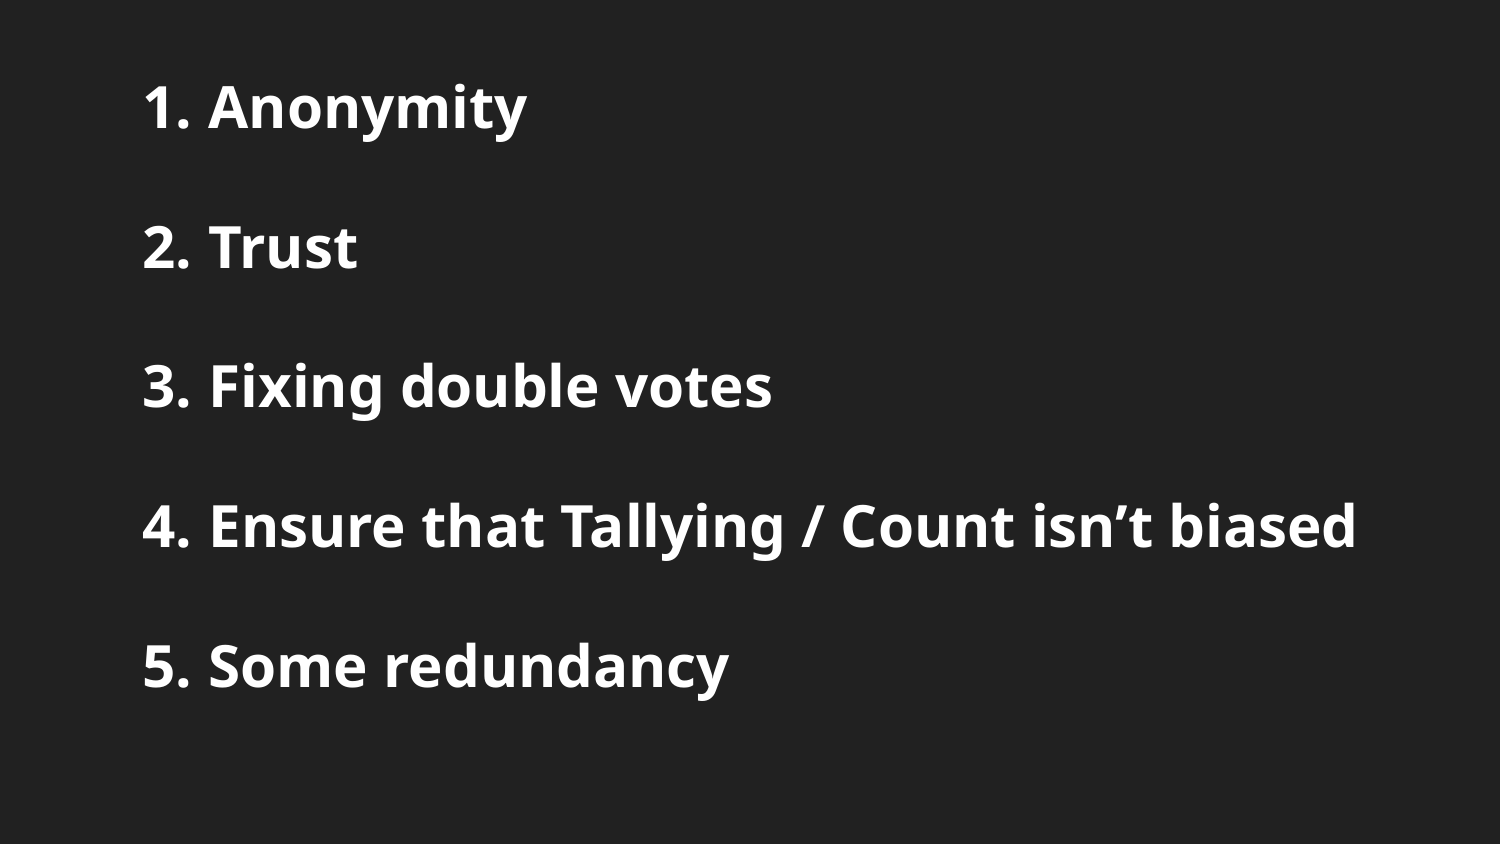

Anonymity
Trust
Fixing double votes
Ensure that Tallying / Count isn’t biased
Some redundancy